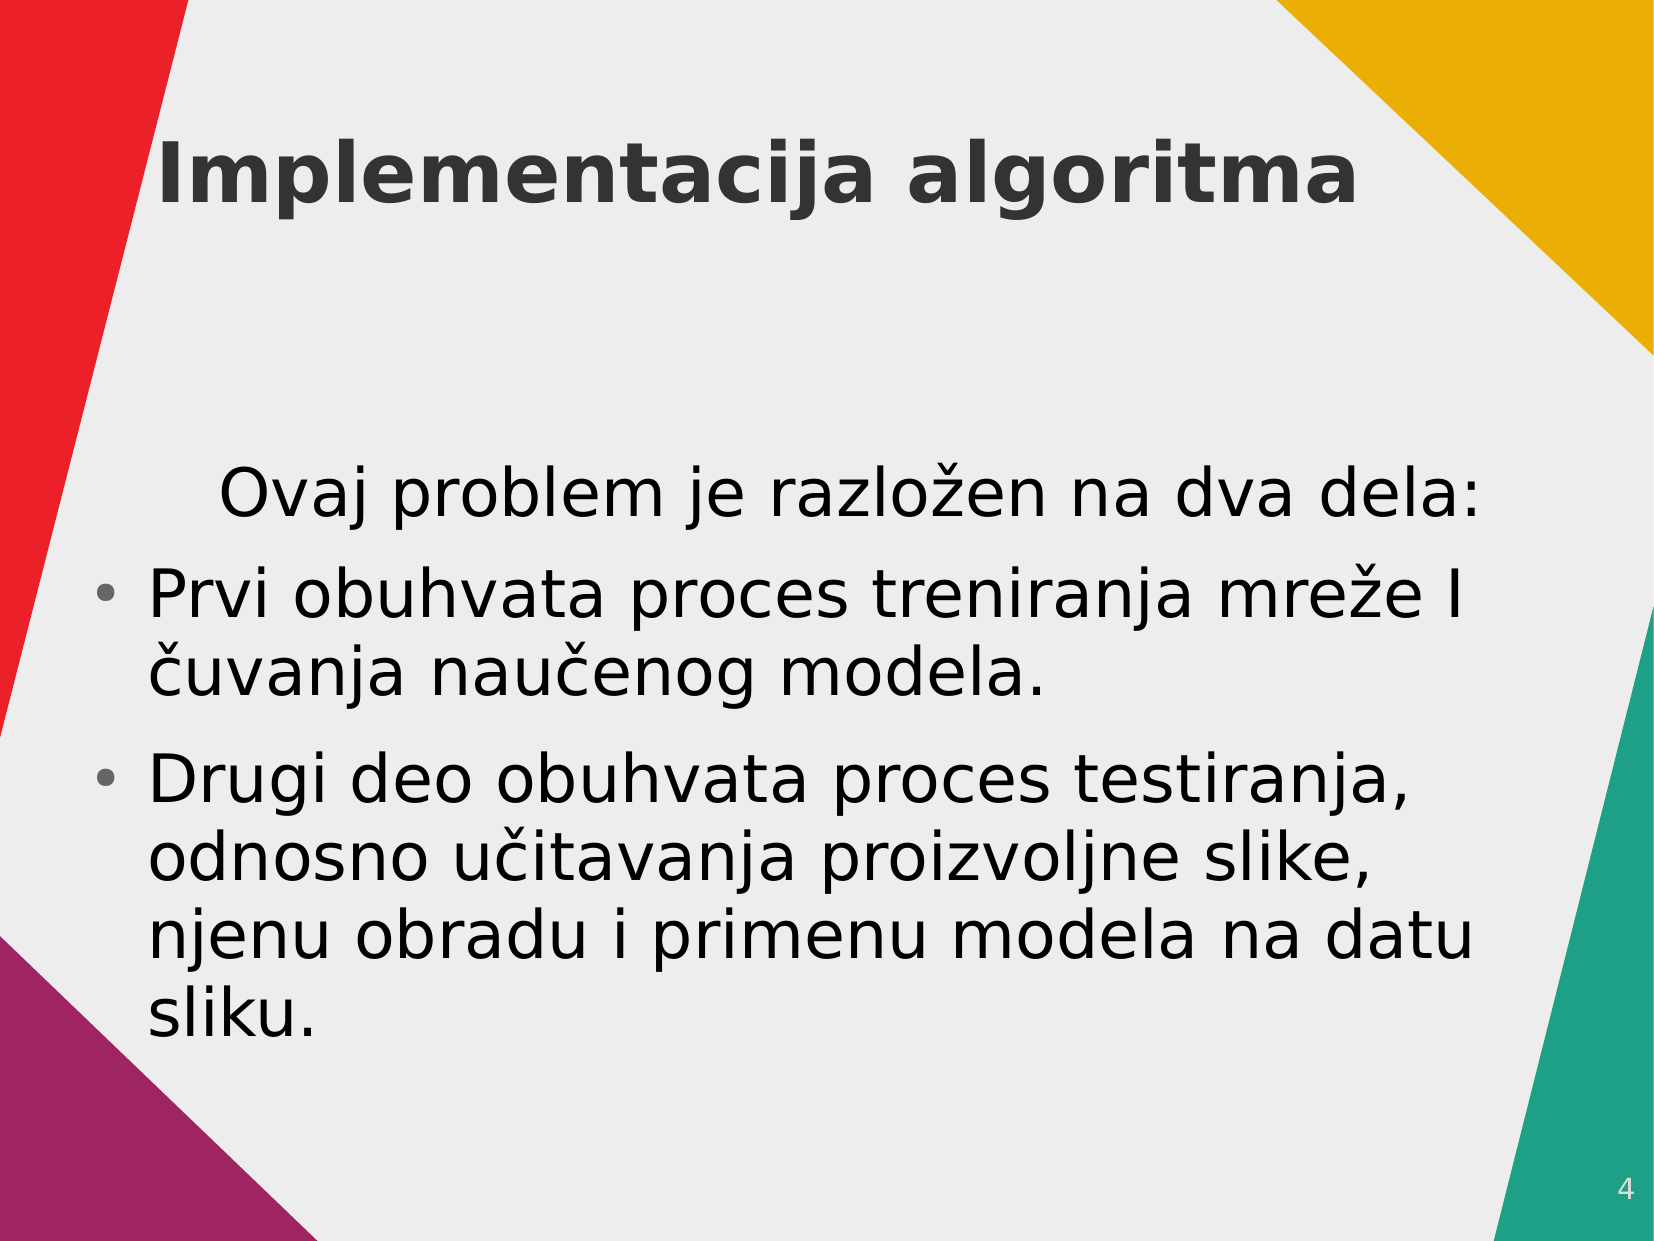

# Implementacija algoritma
Ovaj problem je razložen na dva dela:
Prvi obuhvata proces treniranja mreže I čuvanja naučenog modela.
Drugi deo obuhvata proces testiranja, odnosno učitavanja proizvoljne slike, njenu obradu i primenu modela na datu sliku.
4